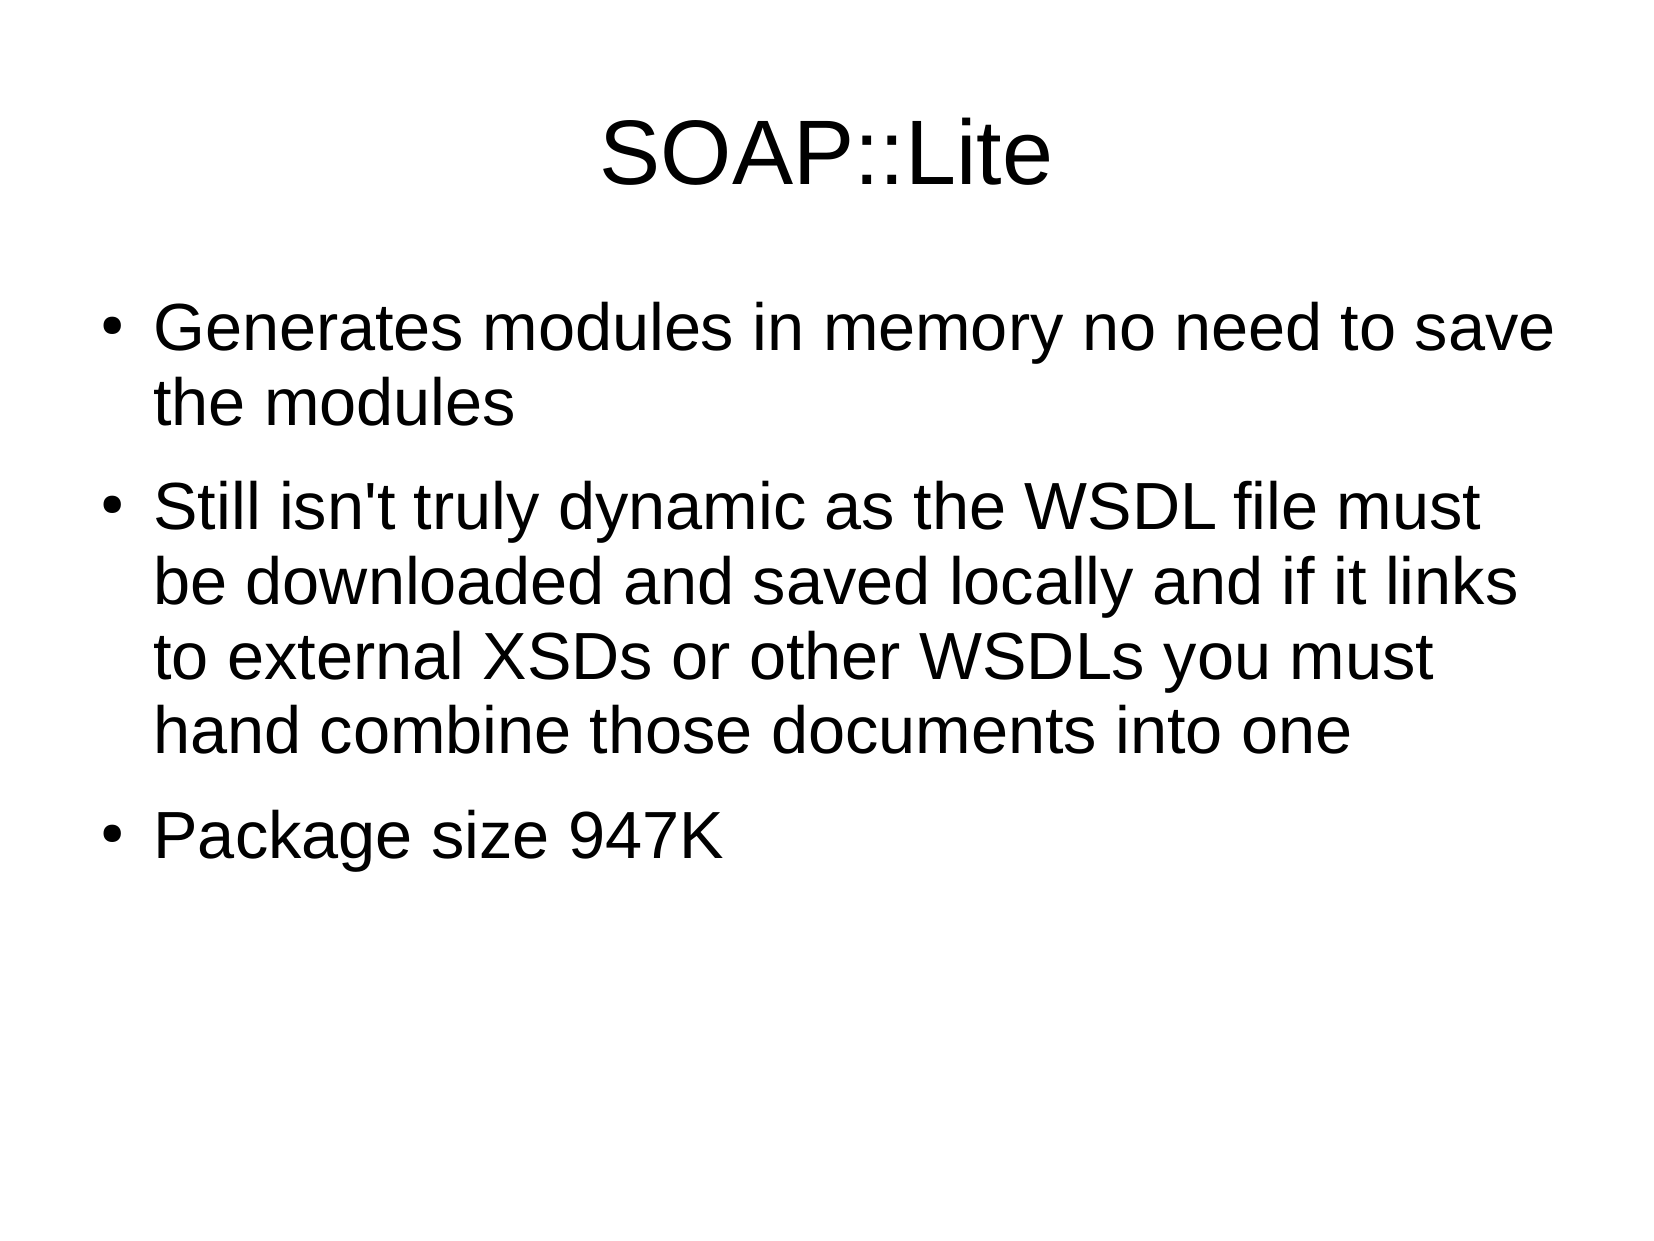

# SOAP::Lite
Generates modules in memory no need to save the modules
Still isn't truly dynamic as the WSDL file must be downloaded and saved locally and if it links to external XSDs or other WSDLs you must hand combine those documents into one
Package size 947K